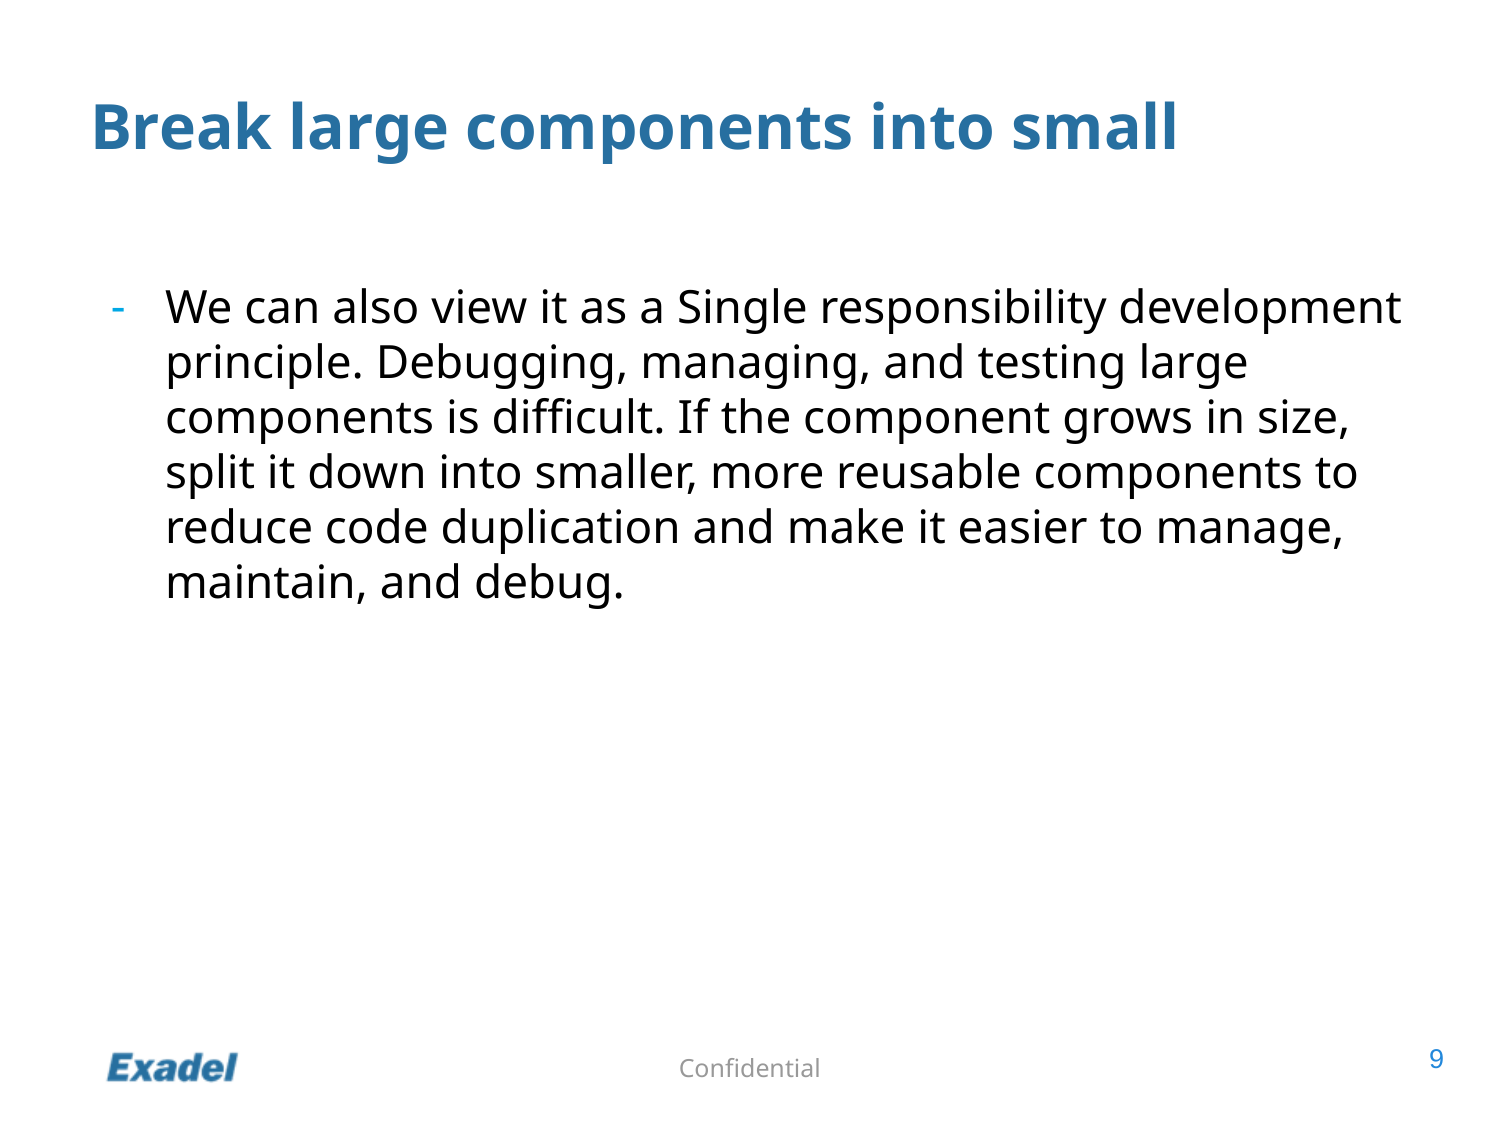

# Break large components into small
We can also view it as a Single responsibility development principle. Debugging, managing, and testing large components is difficult. If the component grows in size, split it down into smaller, more reusable components to reduce code duplication and make it easier to manage, maintain, and debug.